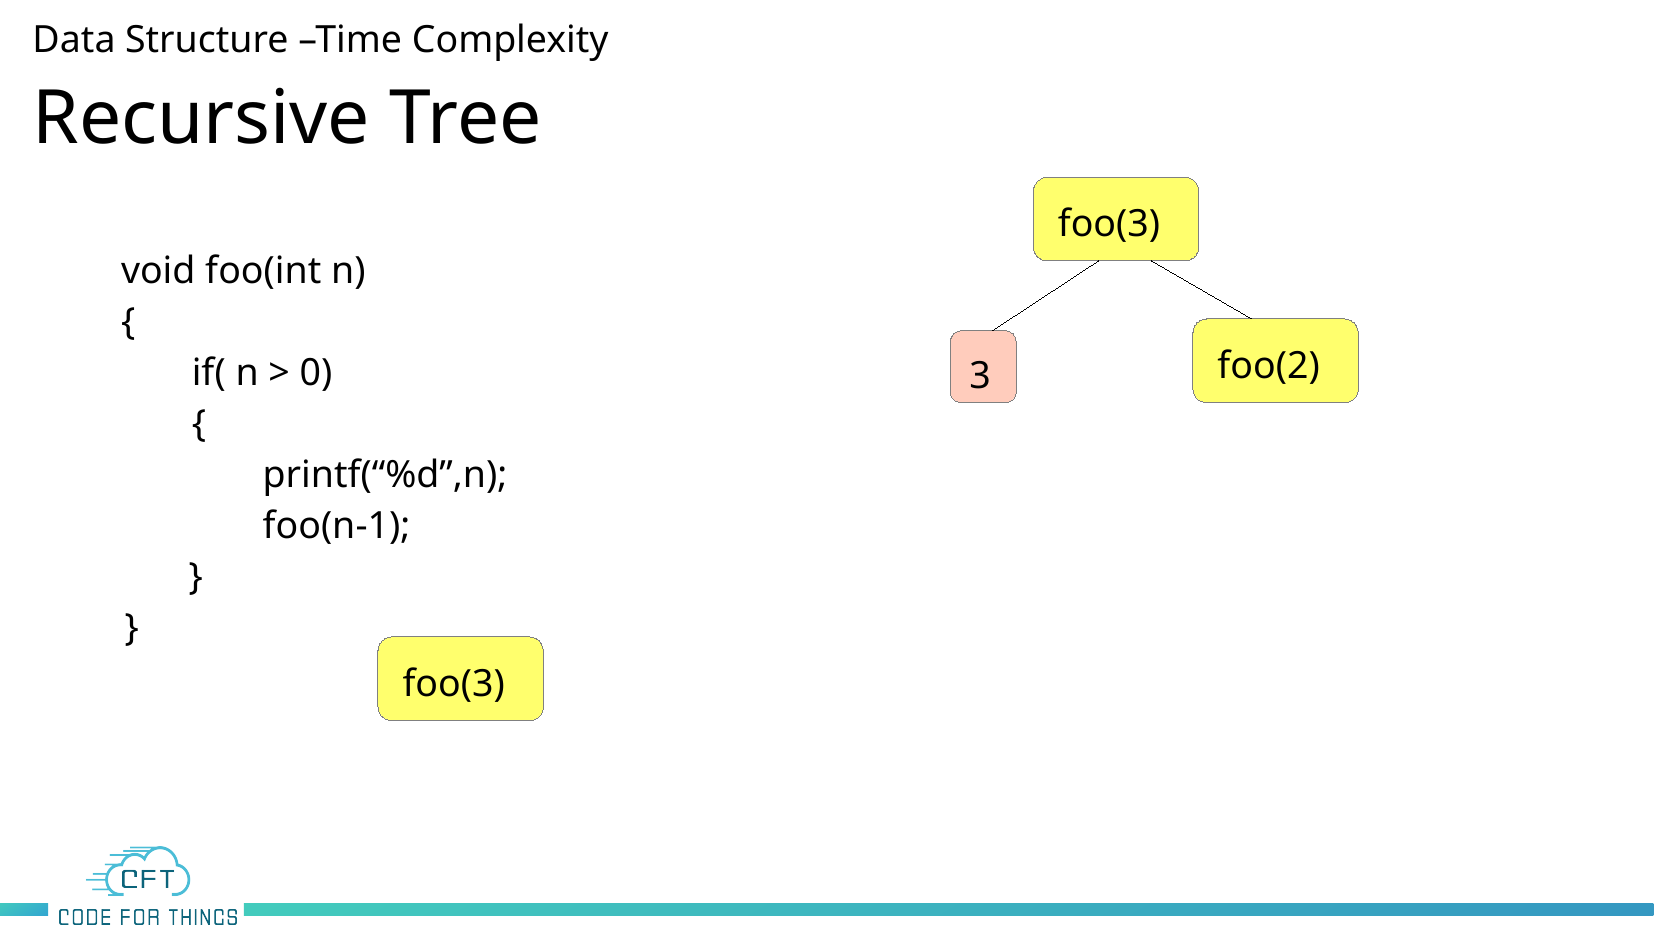

# Data Structure –Time Complexity Recursive Tree
 foo(3)
void foo(int n)
{
if( n > 0)
{
printf(“%d”,n);
foo(n-1);
	 }
 }
 3
 foo(2)
 foo(3)